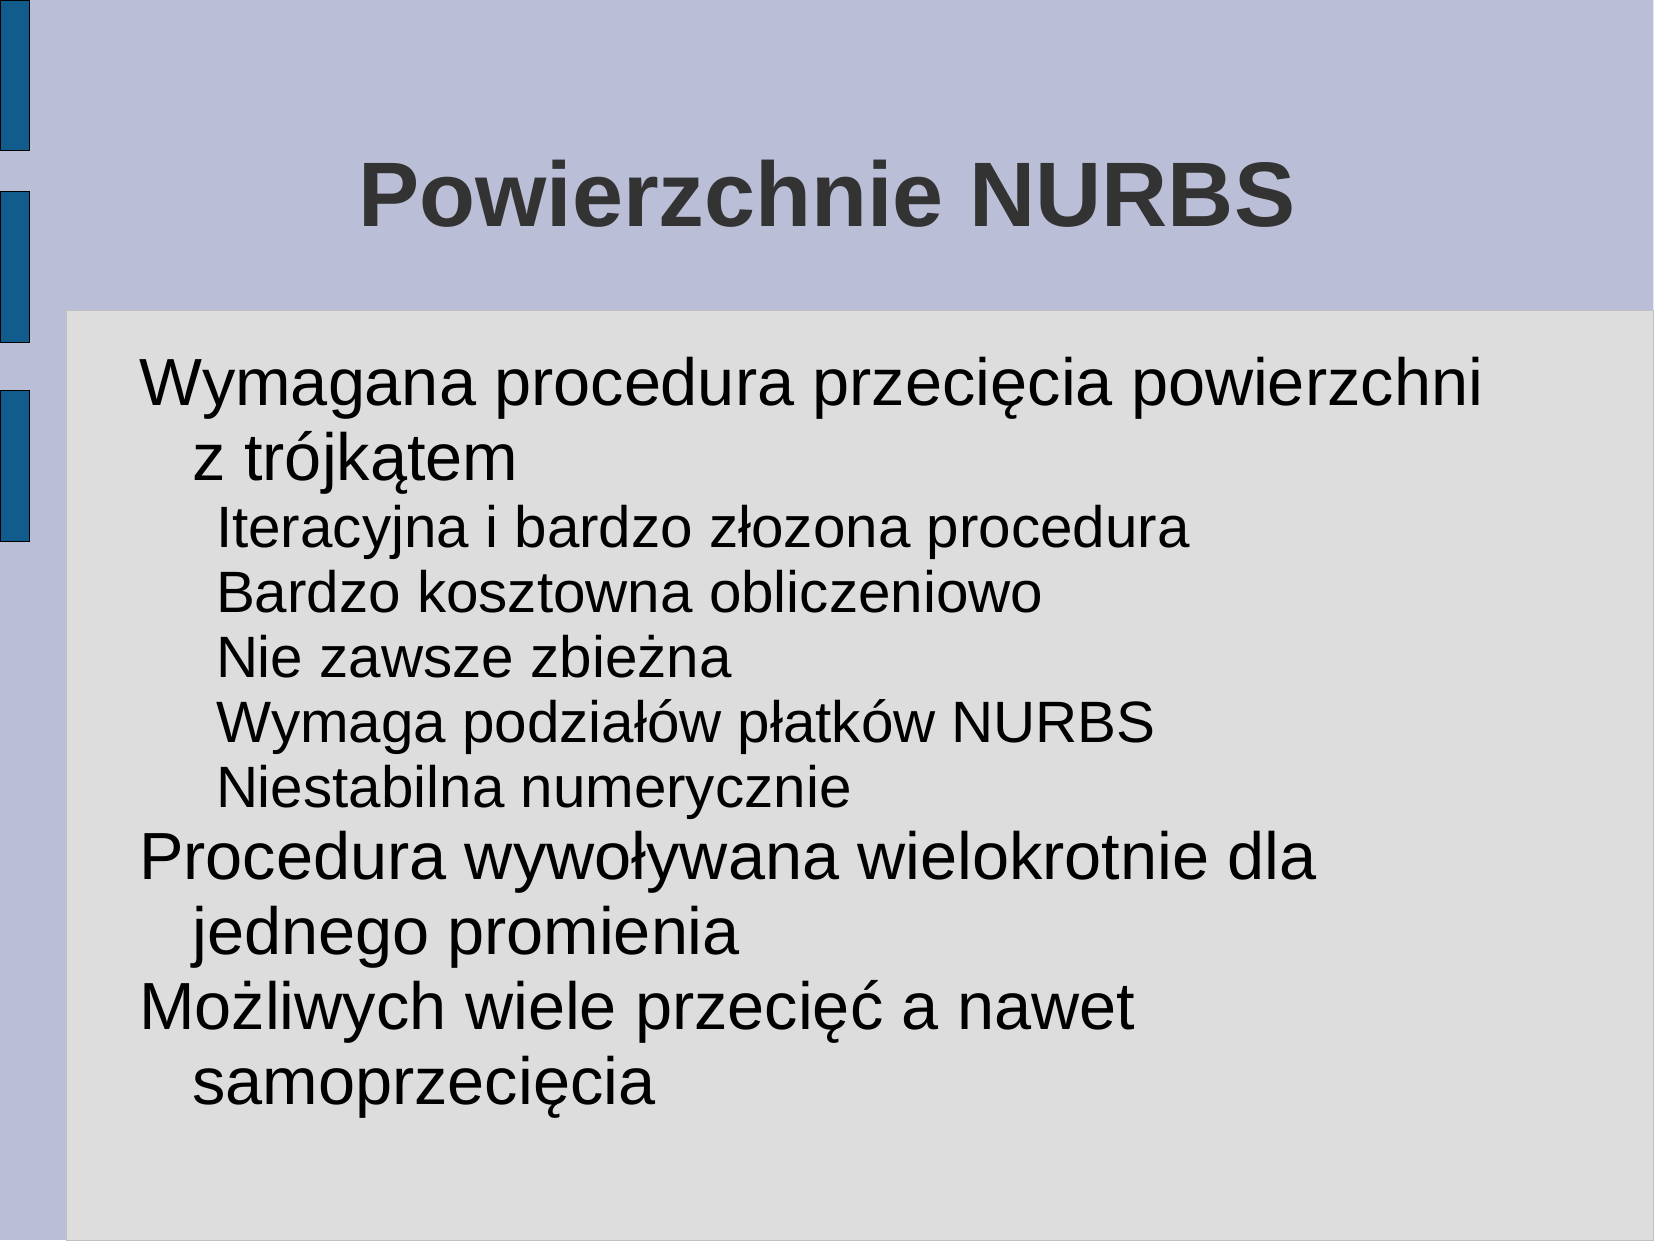

# Powierzchnie NURBS
Wymagana procedura przecięcia powierzchni z trójkątem
Iteracyjna i bardzo złozona procedura
Bardzo kosztowna obliczeniowo
Nie zawsze zbieżna
Wymaga podziałów płatków NURBS
Niestabilna numerycznie
Procedura wywoływana wielokrotnie dla jednego promienia
Możliwych wiele przecięć a nawet samoprzecięcia